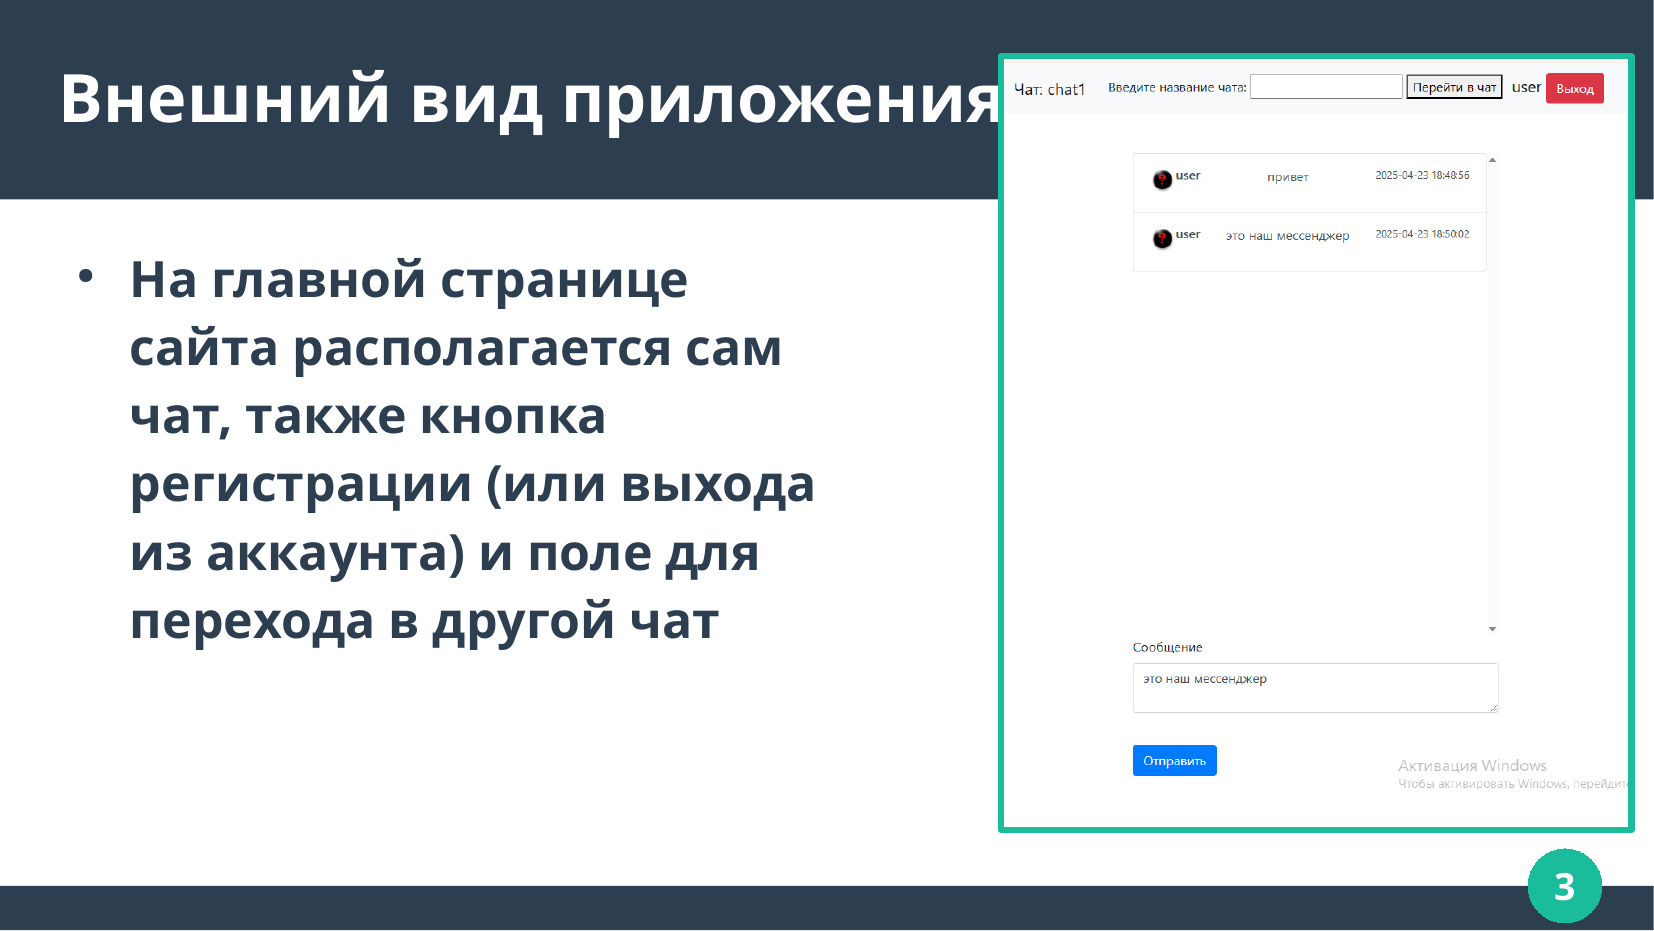

# Внешний вид приложения
На главной странице сайта располагается сам чат, также кнопка регистрации (или выхода из аккаунта) и поле для перехода в другой чат
3